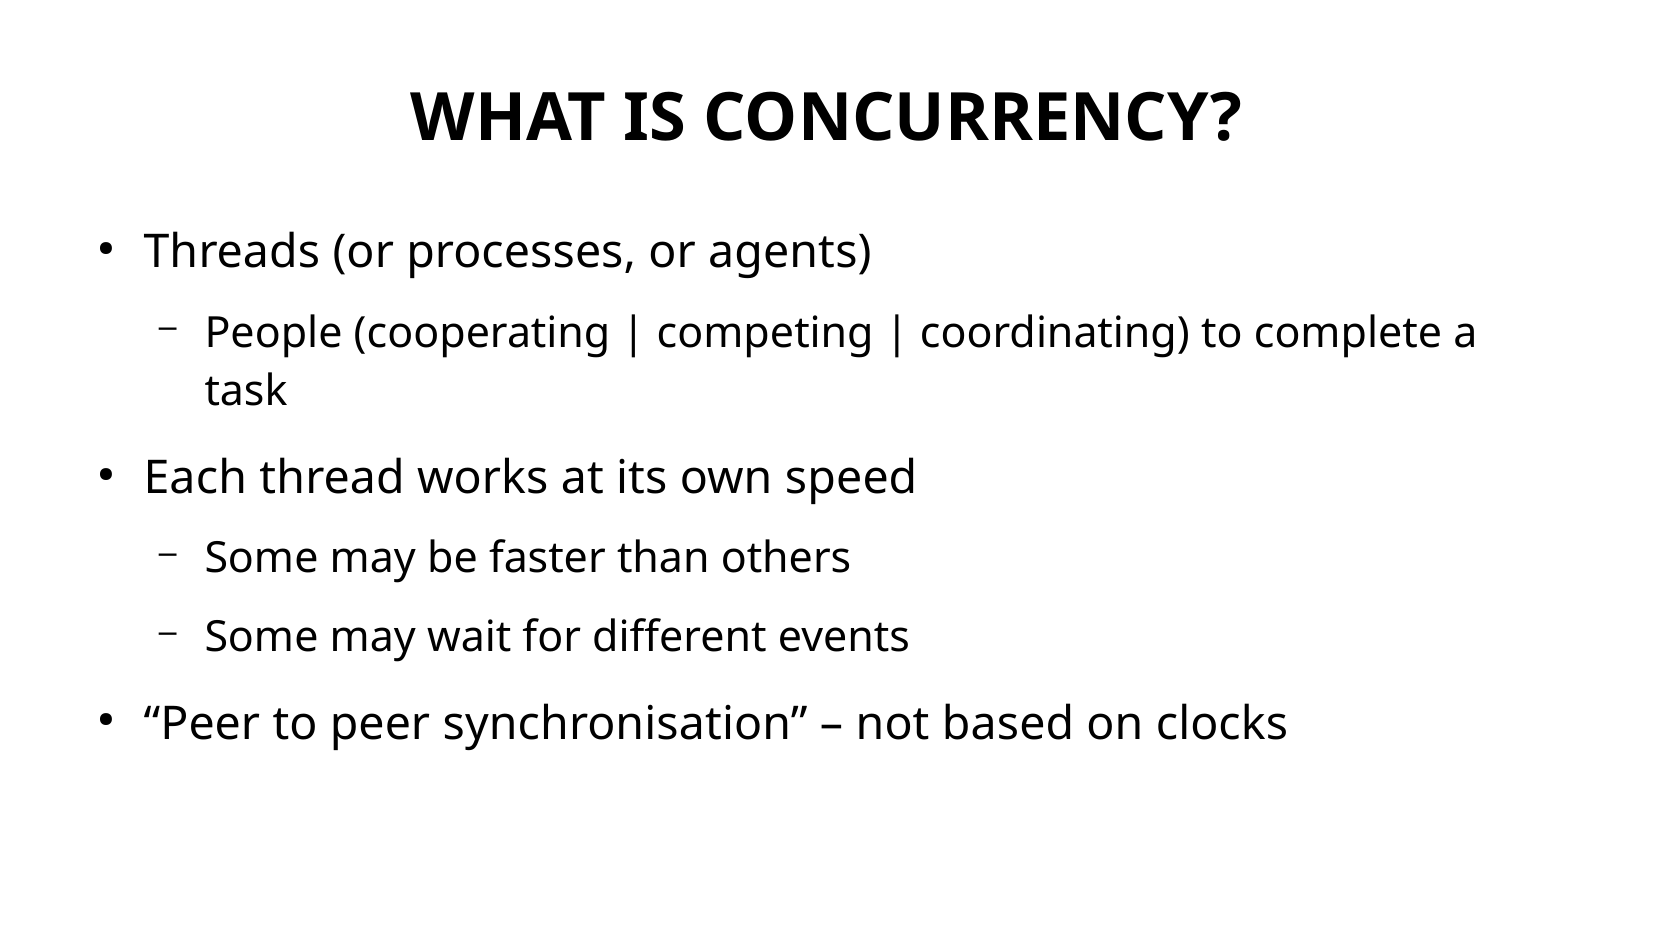

# WHAT IS CONCURRENCY?
Threads (or processes, or agents)
People (cooperating | competing | coordinating) to complete a task
Each thread works at its own speed
Some may be faster than others
Some may wait for different events
“Peer to peer synchronisation” – not based on clocks